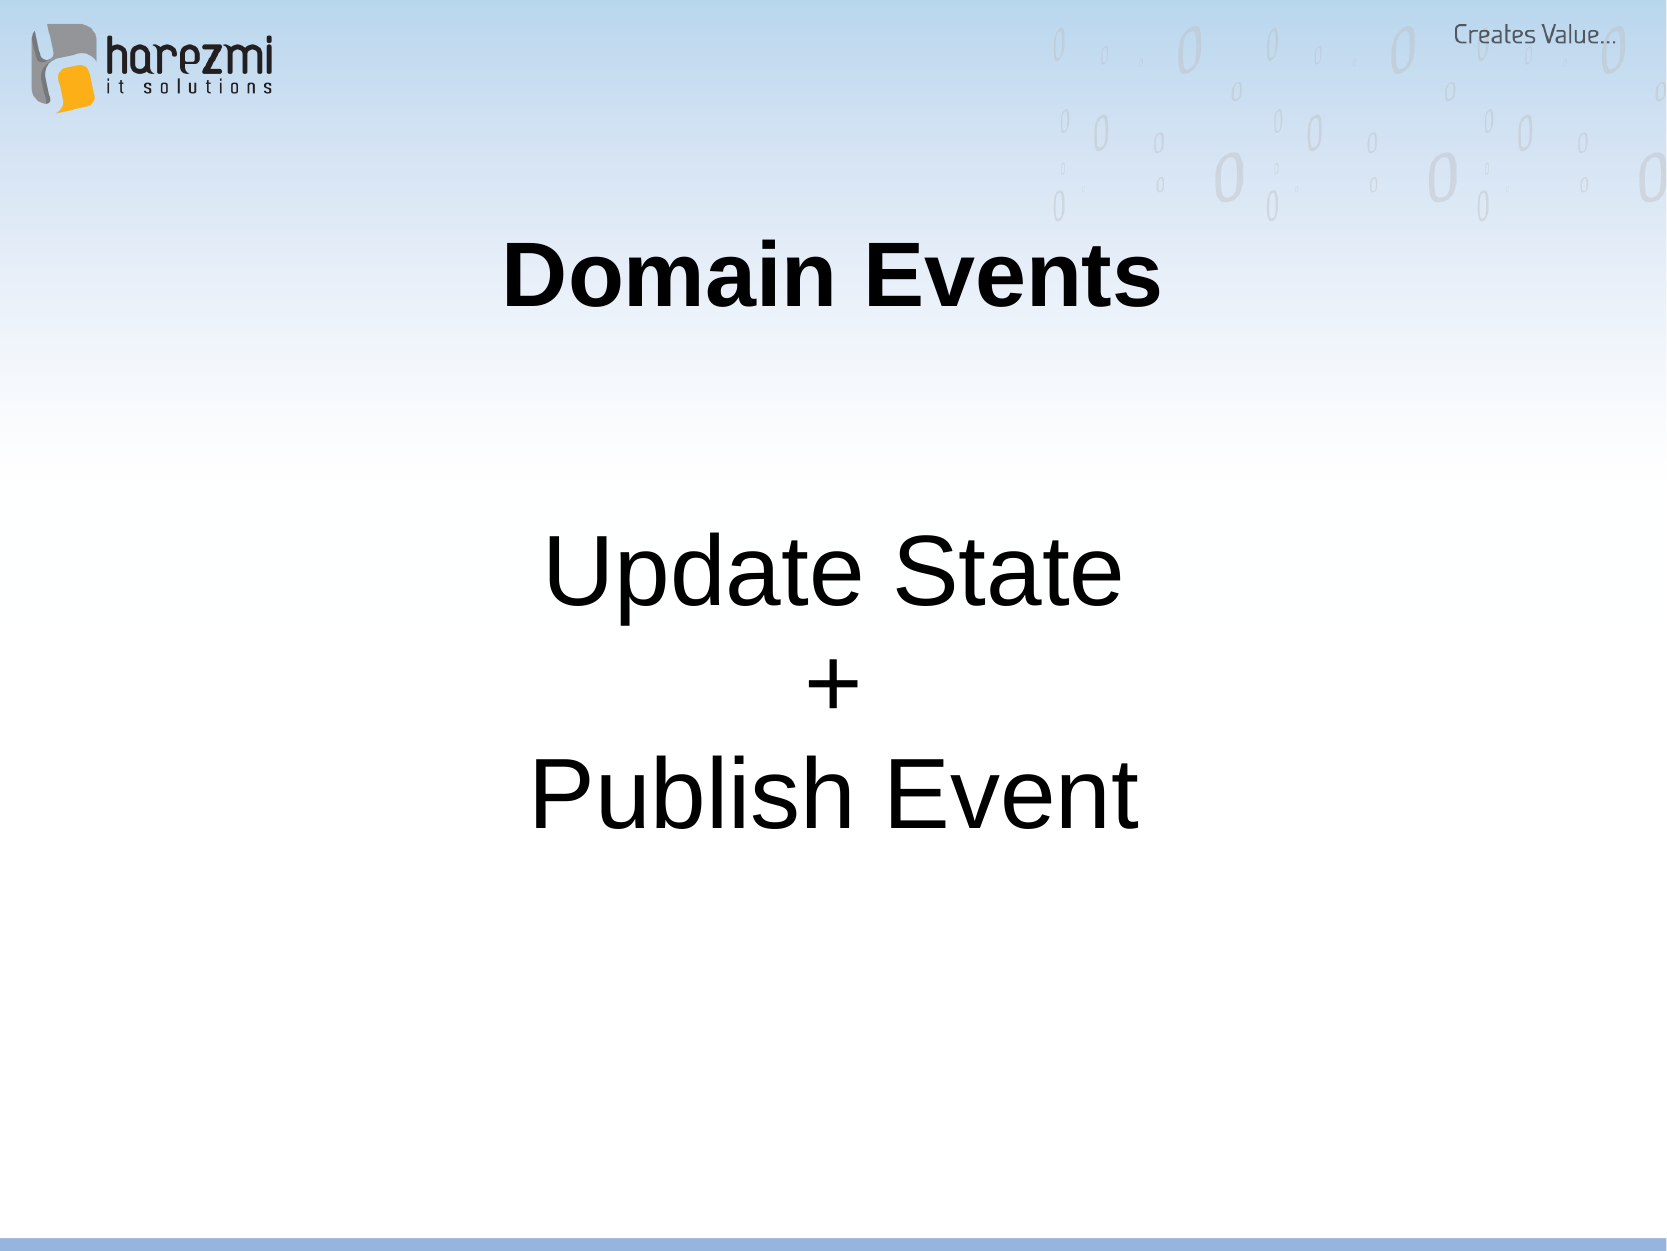

Domain Events
Update State
+
Publish Event